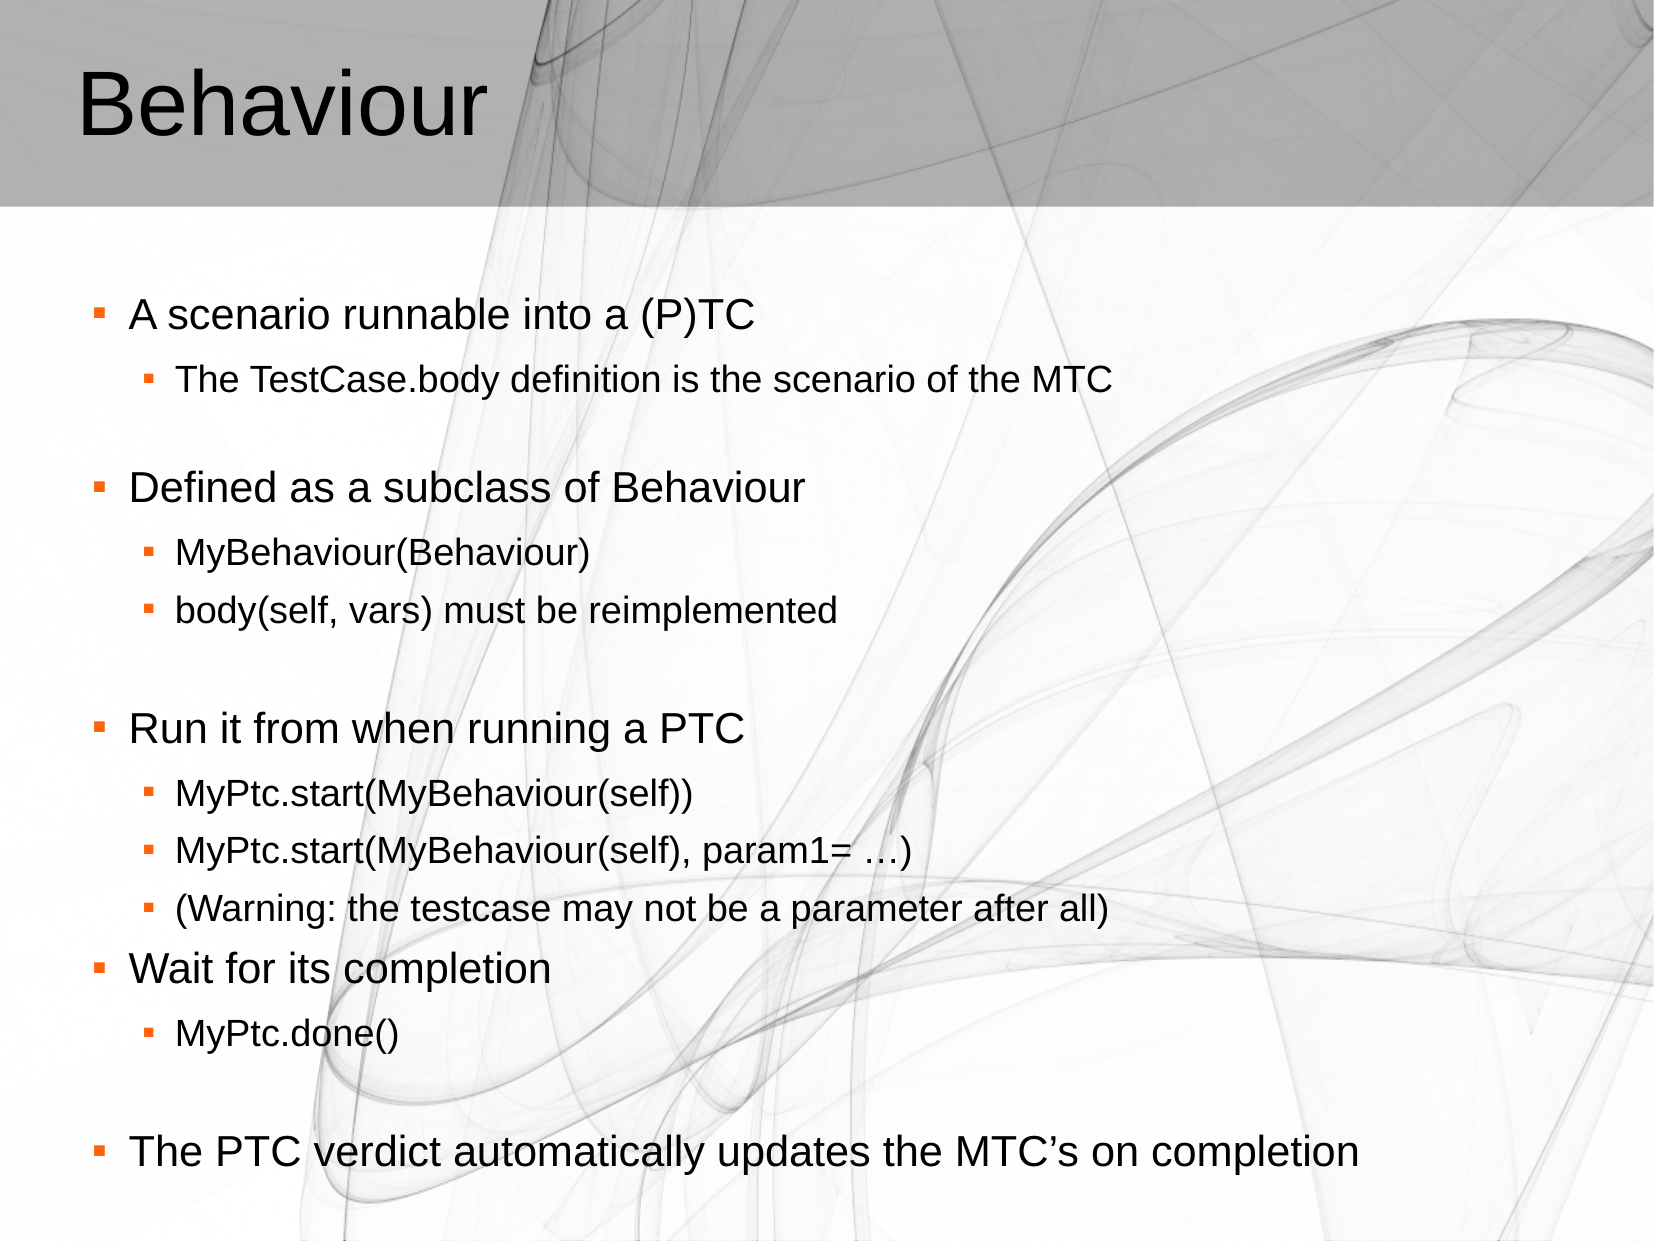

# Behaviour
A scenario runnable into a (P)TC
The TestCase.body definition is the scenario of the MTC
Defined as a subclass of Behaviour
MyBehaviour(Behaviour)
body(self, vars) must be reimplemented
Run it from when running a PTC
MyPtc.start(MyBehaviour(self))
MyPtc.start(MyBehaviour(self), param1= …)
(Warning: the testcase may not be a parameter after all)
Wait for its completion
MyPtc.done()
The PTC verdict automatically updates the MTC’s on completion